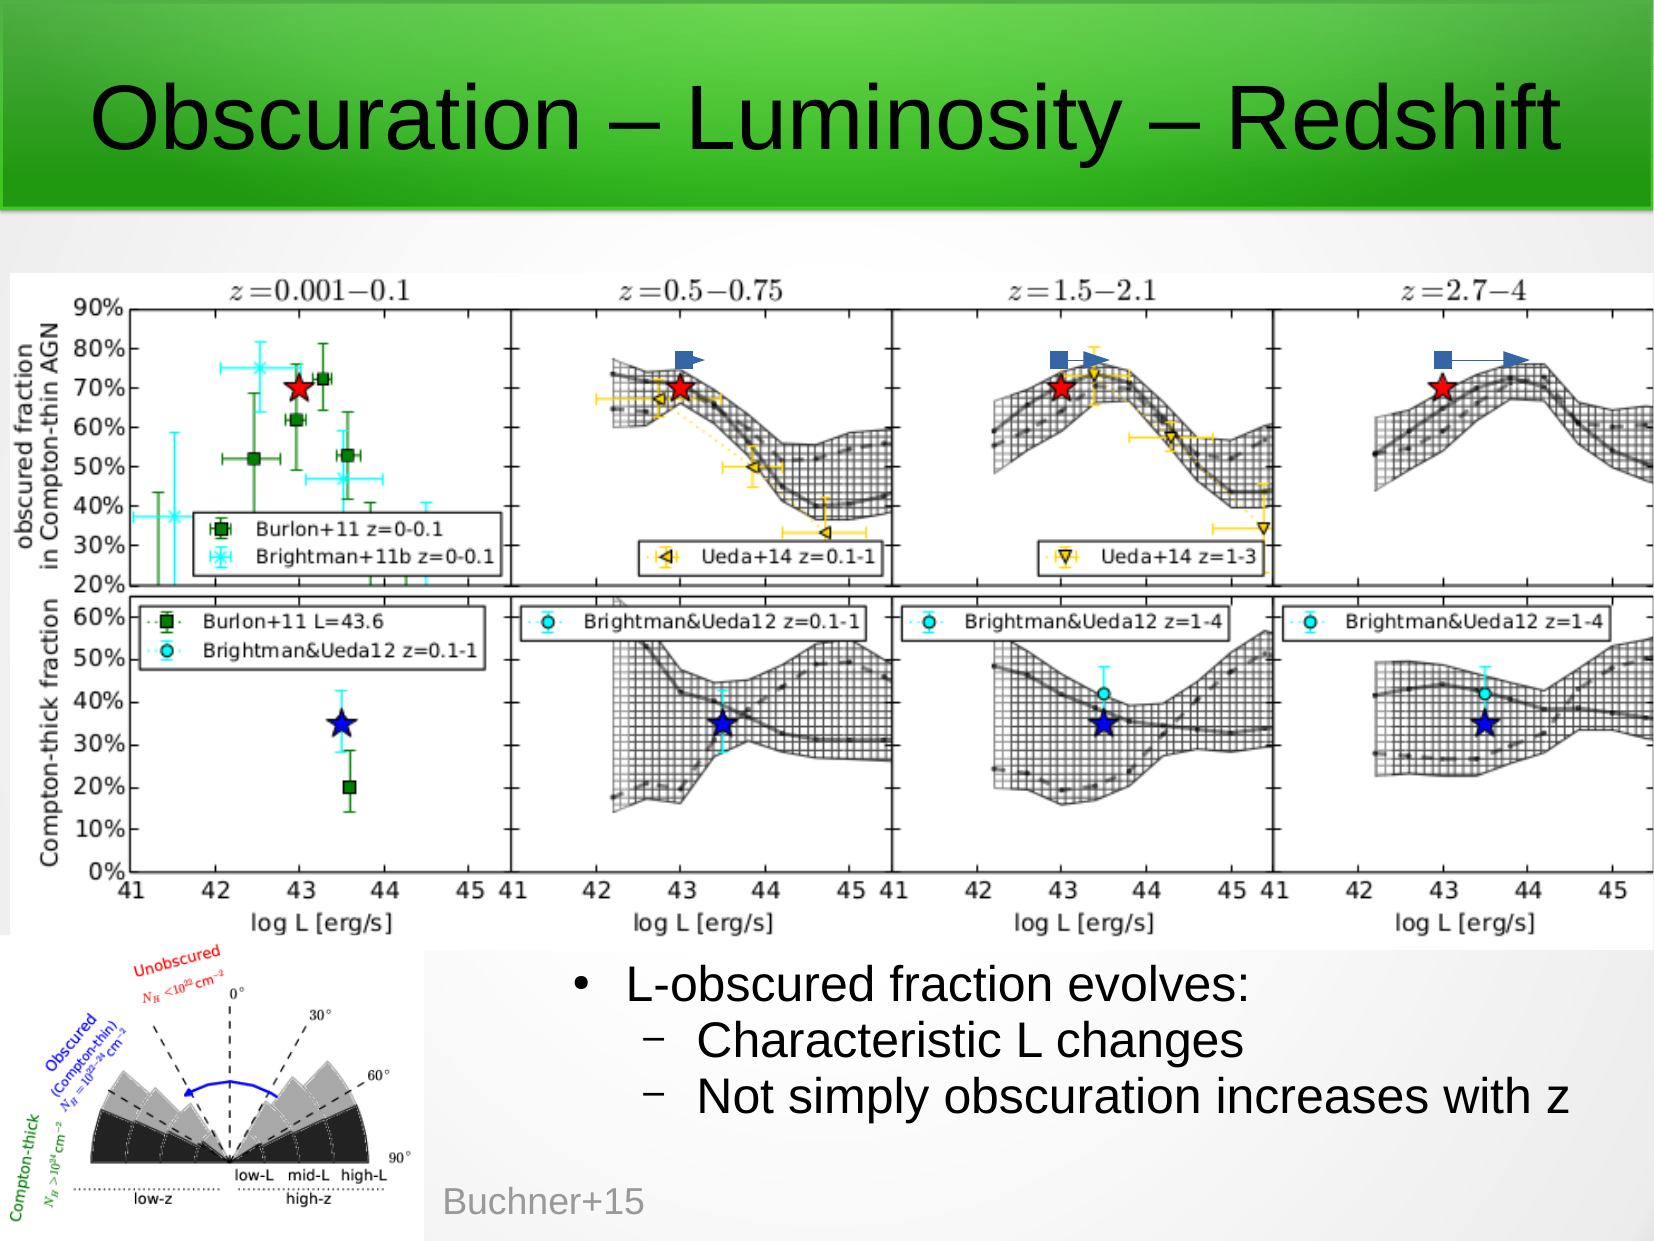

# Obscuration – Luminosity – Redshift
L-obscured fraction evolves:
Characteristic L changes
Not simply obscuration increases with z
Buchner+15